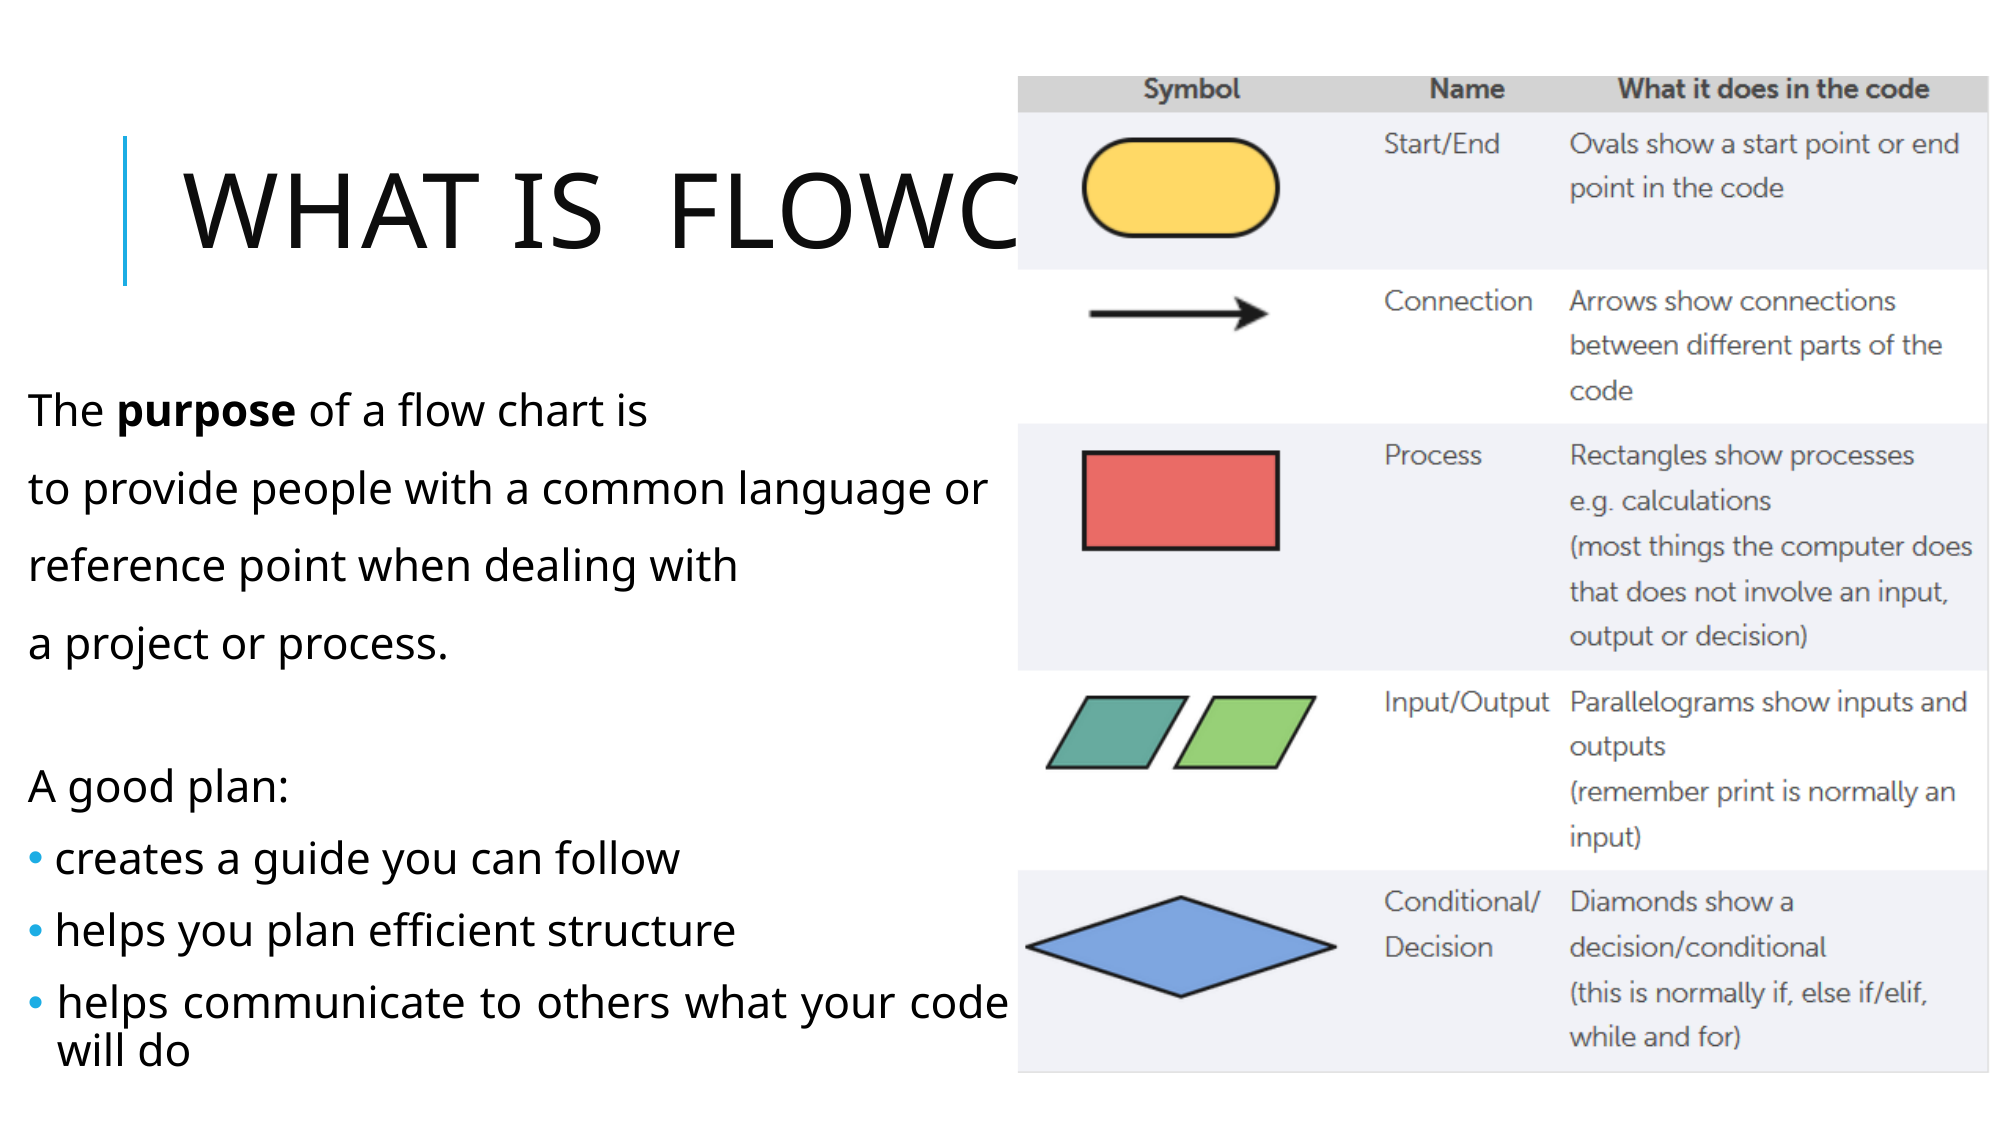

# What is flowchart?
The purpose of a flow chart is
to provide people with a common language or
reference point when dealing with
a project or process.
A good plan:
 creates a guide you can follow
 helps you plan efficient structure
 helps communicate to others what your code will do